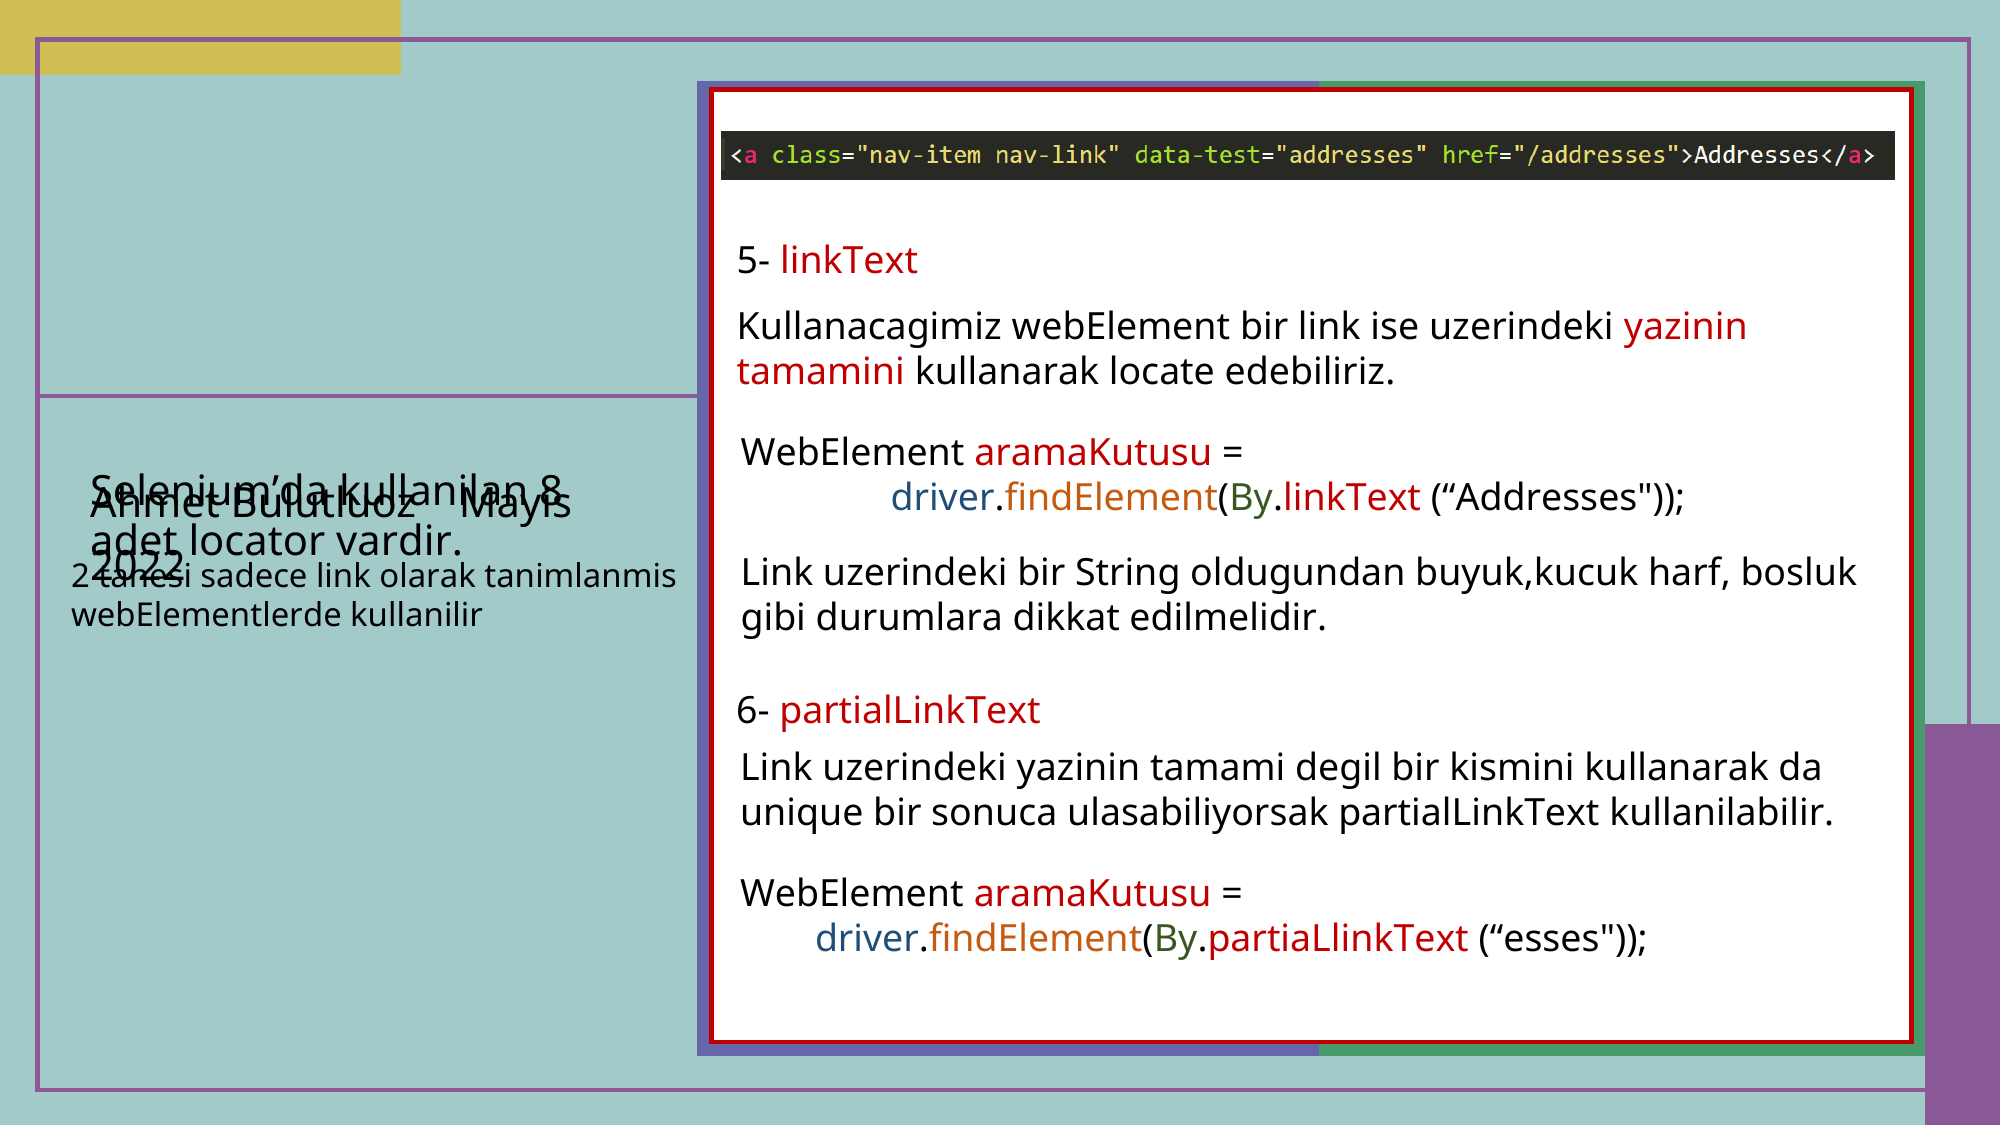

# Locator Yontemleri nelerdir ?
5- linkText
Kullanacagimiz webElement bir link ise uzerindeki yazinin tamamini kullanarak locate edebiliriz.
WebElement aramaKutusu =
		driver.findElement(By.linkText (“Addresses"));
Selenium’da kullanilan 8 adet locator vardir.
Ahmet Bulutluoz Mayis 2022
Link uzerindeki bir String oldugundan buyuk,kucuk harf, bosluk gibi durumlara dikkat edilmelidir.
2 tanesi sadece link olarak tanimlanmis webElementlerde kullanilir
6- partialLinkText
Link uzerindeki yazinin tamami degil bir kismini kullanarak da unique bir sonuca ulasabiliyorsak partialLinkText kullanilabilir.
WebElement aramaKutusu =
	driver.findElement(By.partiaLlinkText (“esses"));